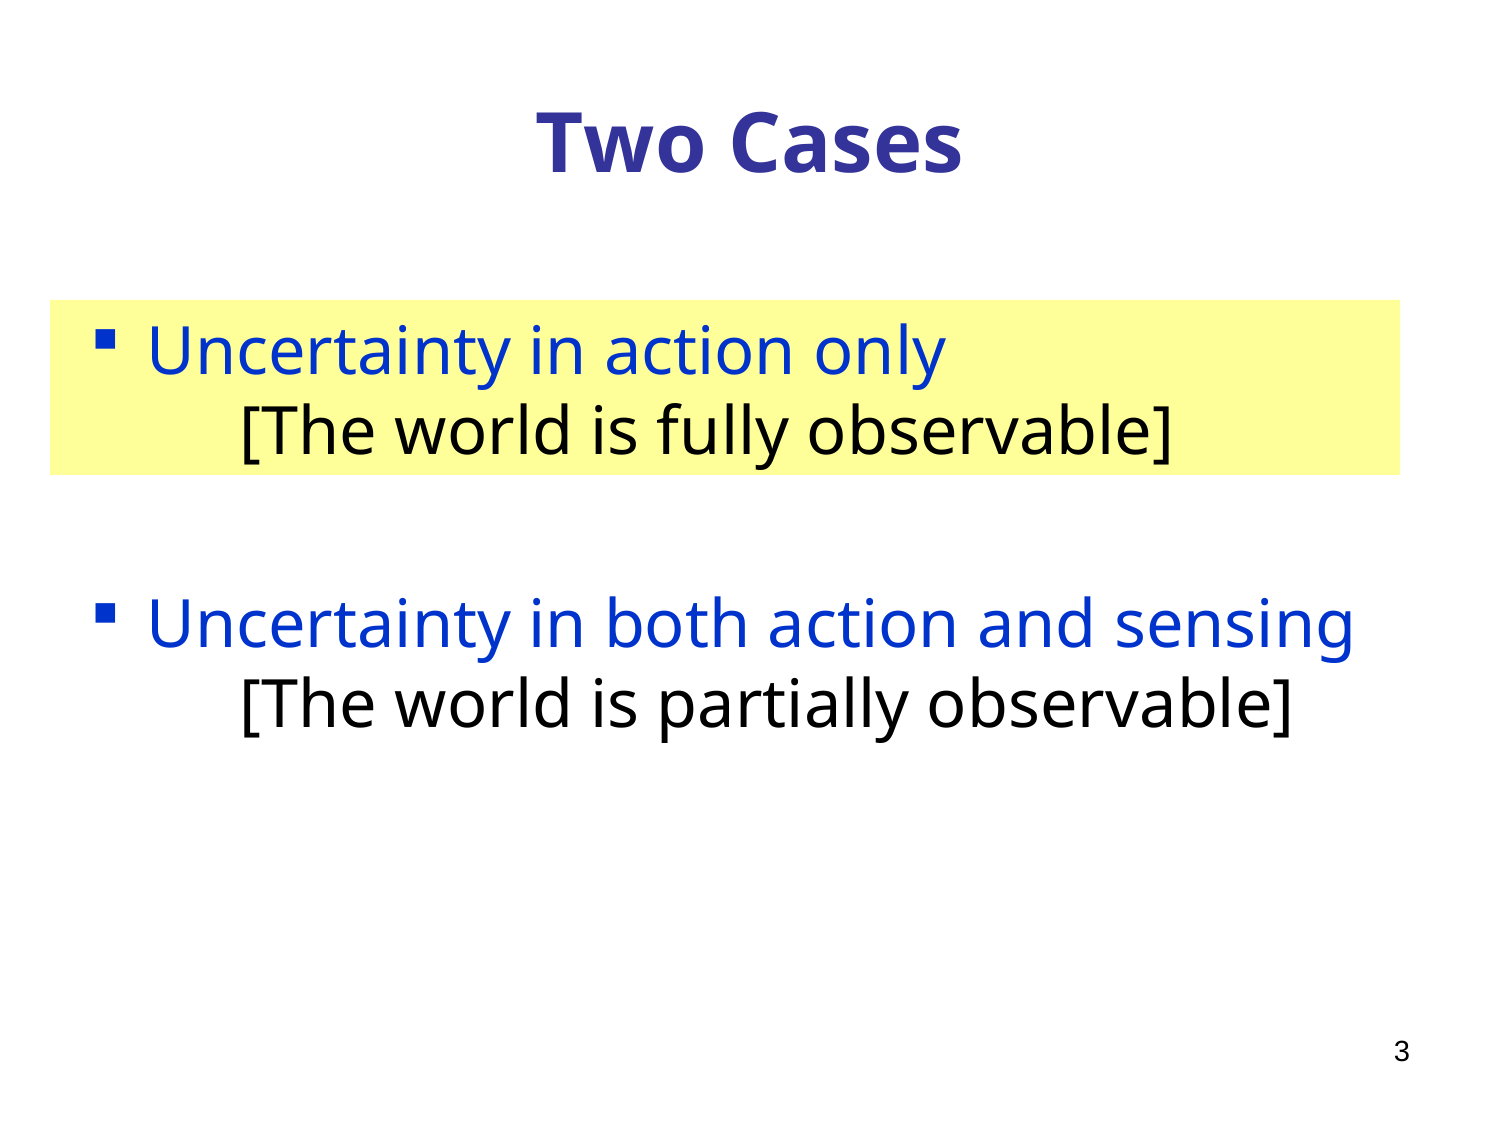

# Two Cases
Uncertainty in action only
	[The world is fully observable]
Uncertainty in both action and sensing
	[The world is partially observable]
3